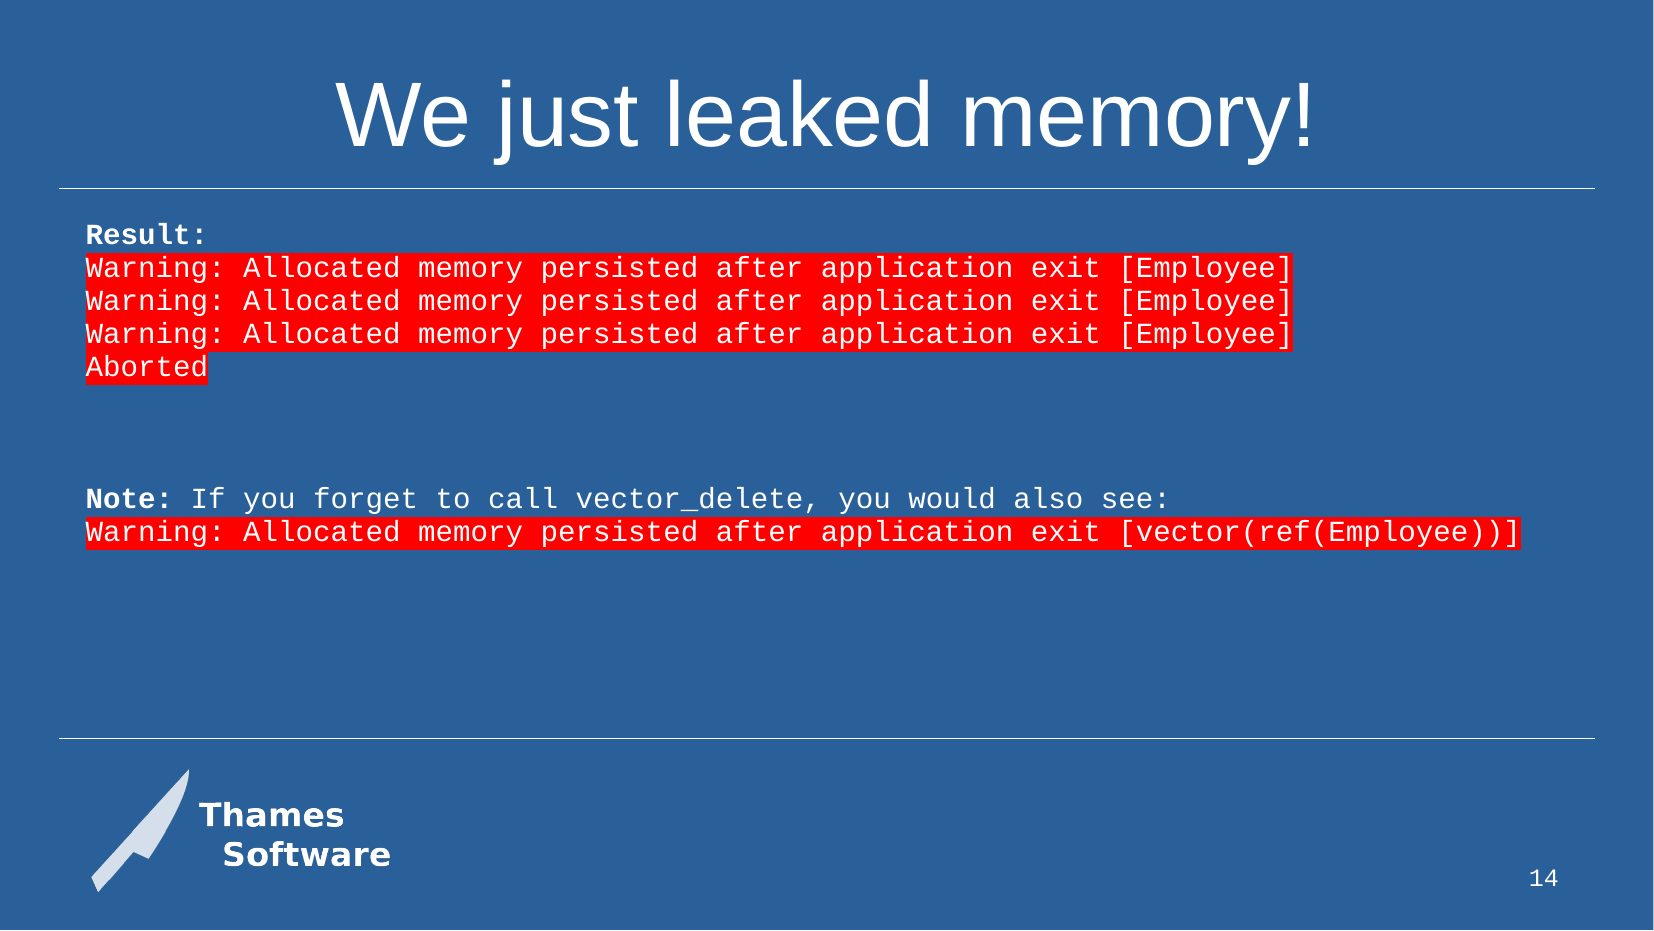

# We just leaked memory!
Result:
Warning: Allocated memory persisted after application exit [Employee]
Warning: Allocated memory persisted after application exit [Employee]
Warning: Allocated memory persisted after application exit [Employee]
Aborted
Note: If you forget to call vector_delete, you would also see:
Warning: Allocated memory persisted after application exit [vector(ref(Employee))]